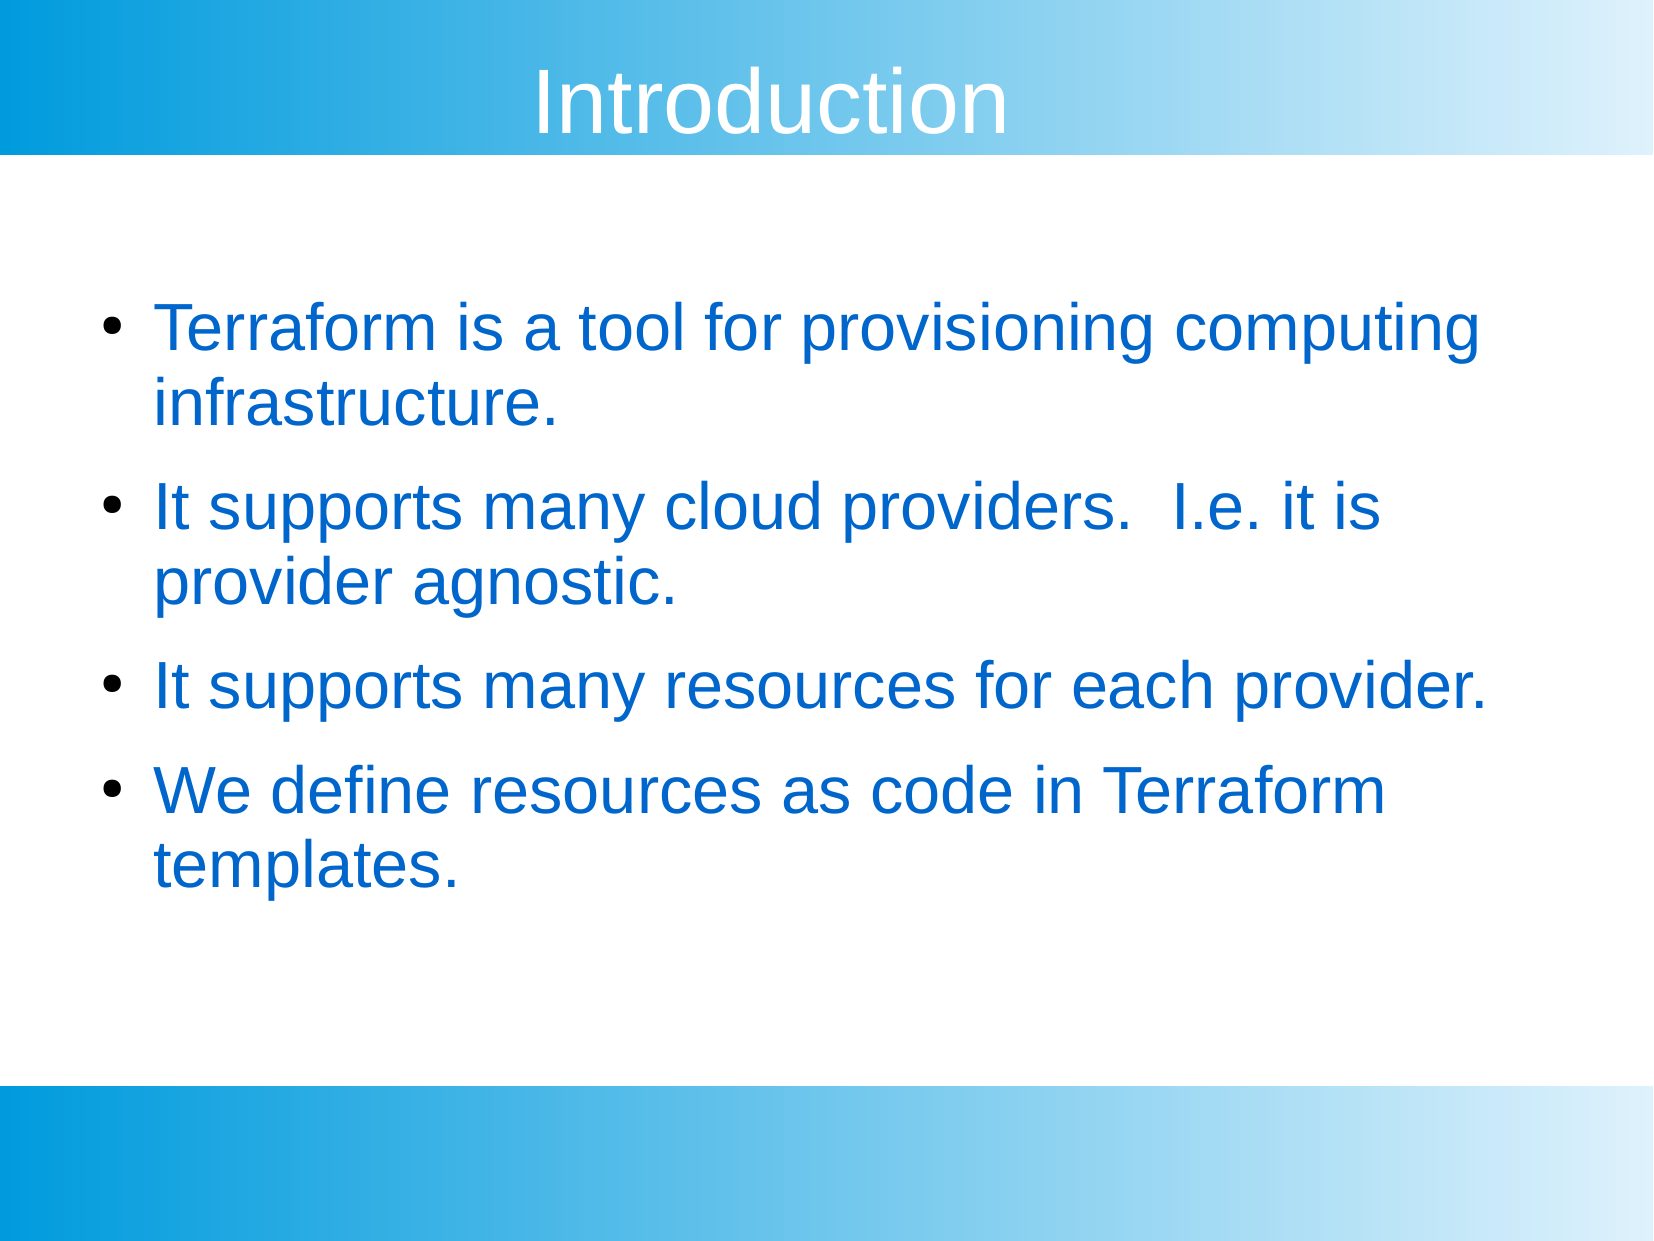

# Introduction
Terraform is a tool for provisioning computing infrastructure.
It supports many cloud providers. I.e. it is provider agnostic.
It supports many resources for each provider.
We define resources as code in Terraform templates.